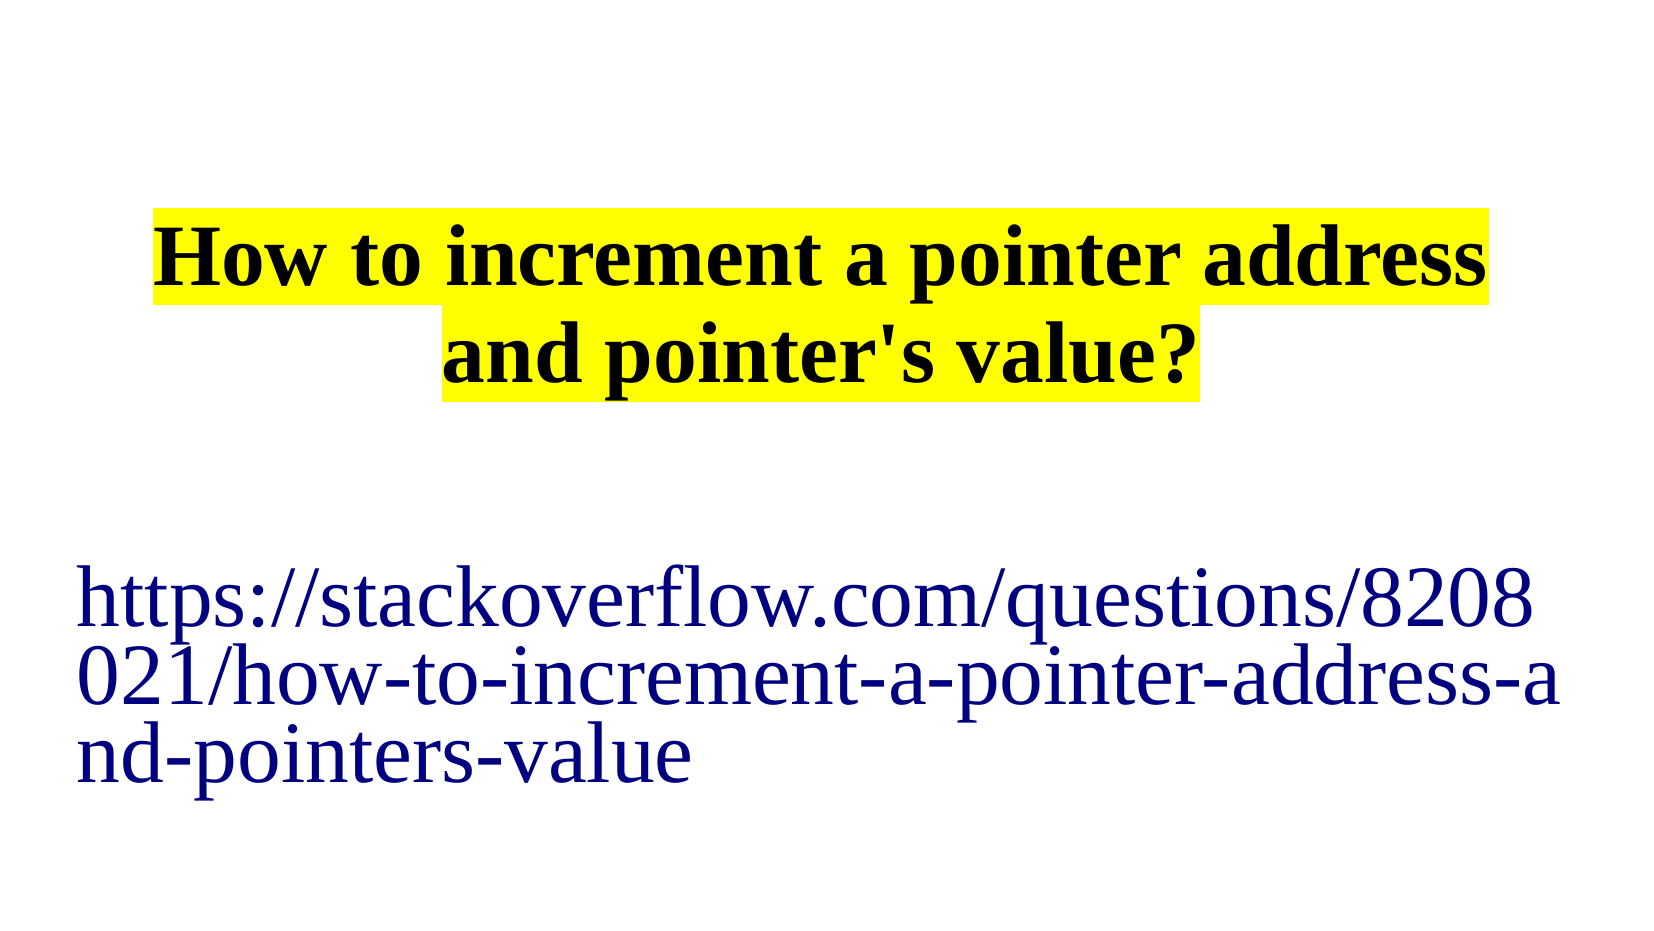

How to increment a pointer address and pointer's value?
https://stackoverflow.com/questions/8208021/how-to-increment-a-pointer-address-and-pointers-value